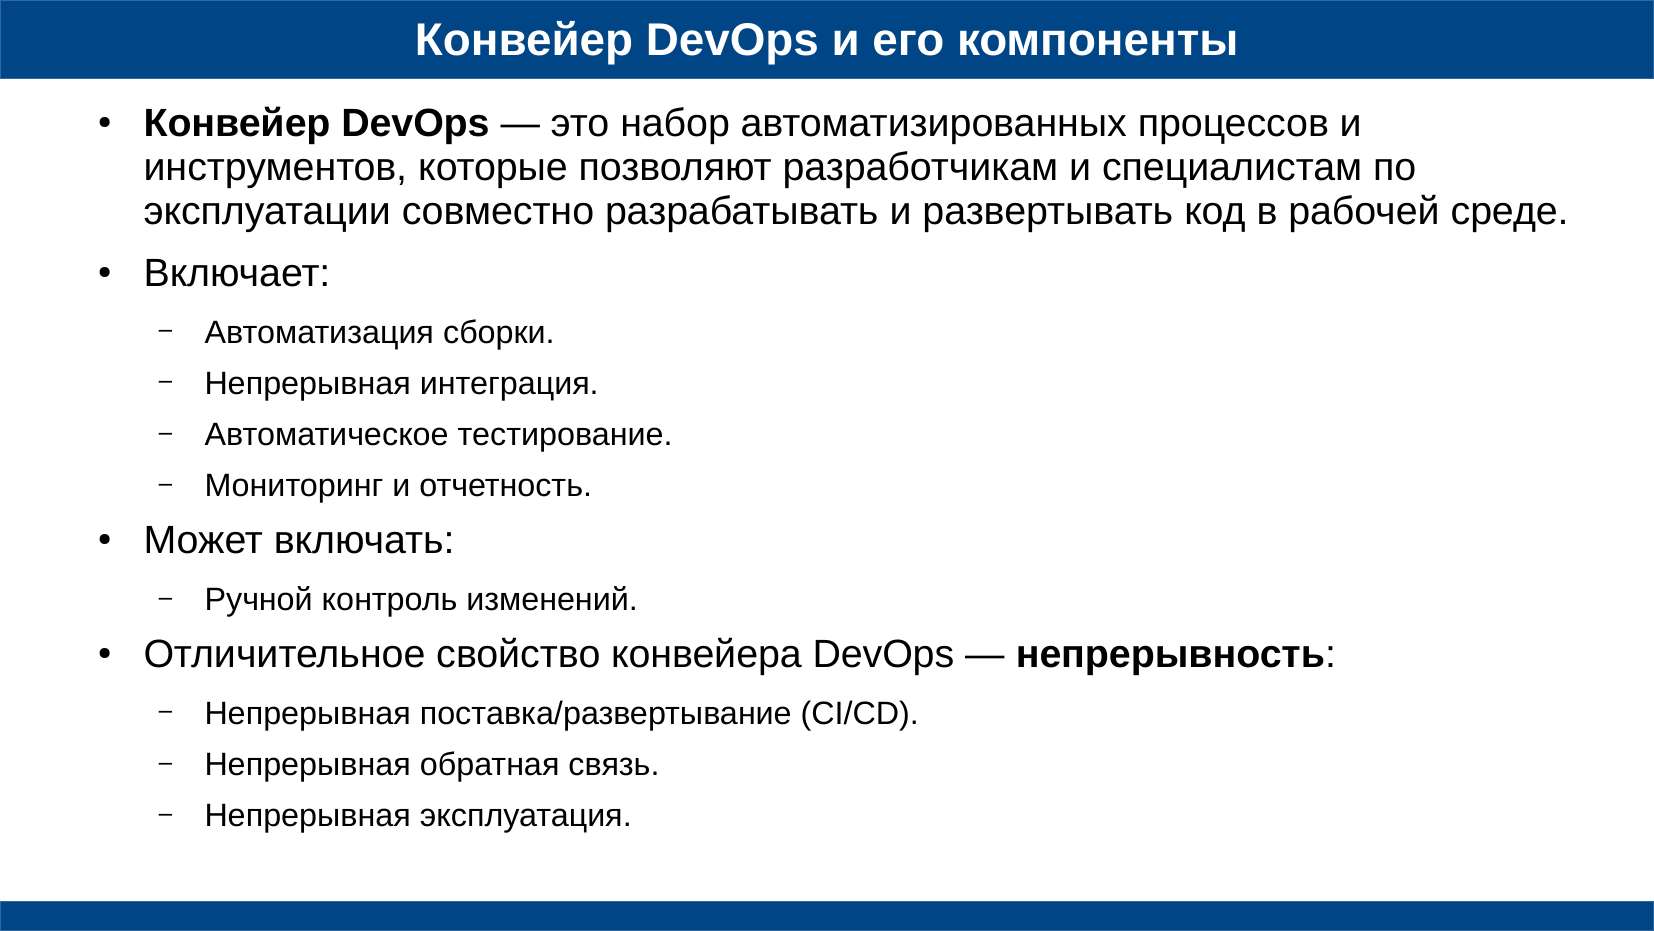

# Конвейер DevOps и его компоненты
Конвейер DevOps — это набор автоматизированных процессов и инструментов, которые позволяют разработчикам и специалистам по эксплуатации совместно разрабатывать и развертывать код в рабочей среде.
Включает:
Автоматизация сборки.
Непрерывная интеграция.
Автоматическое тестирование.
Мониторинг и отчетность.
Может включать:
Ручной контроль изменений.
Отличительное свойство конвейера DevOps — непрерывность:
Непрерывная поставка/развертывание (CI/CD).
Непрерывная обратная связь.
Непрерывная эксплуатация.